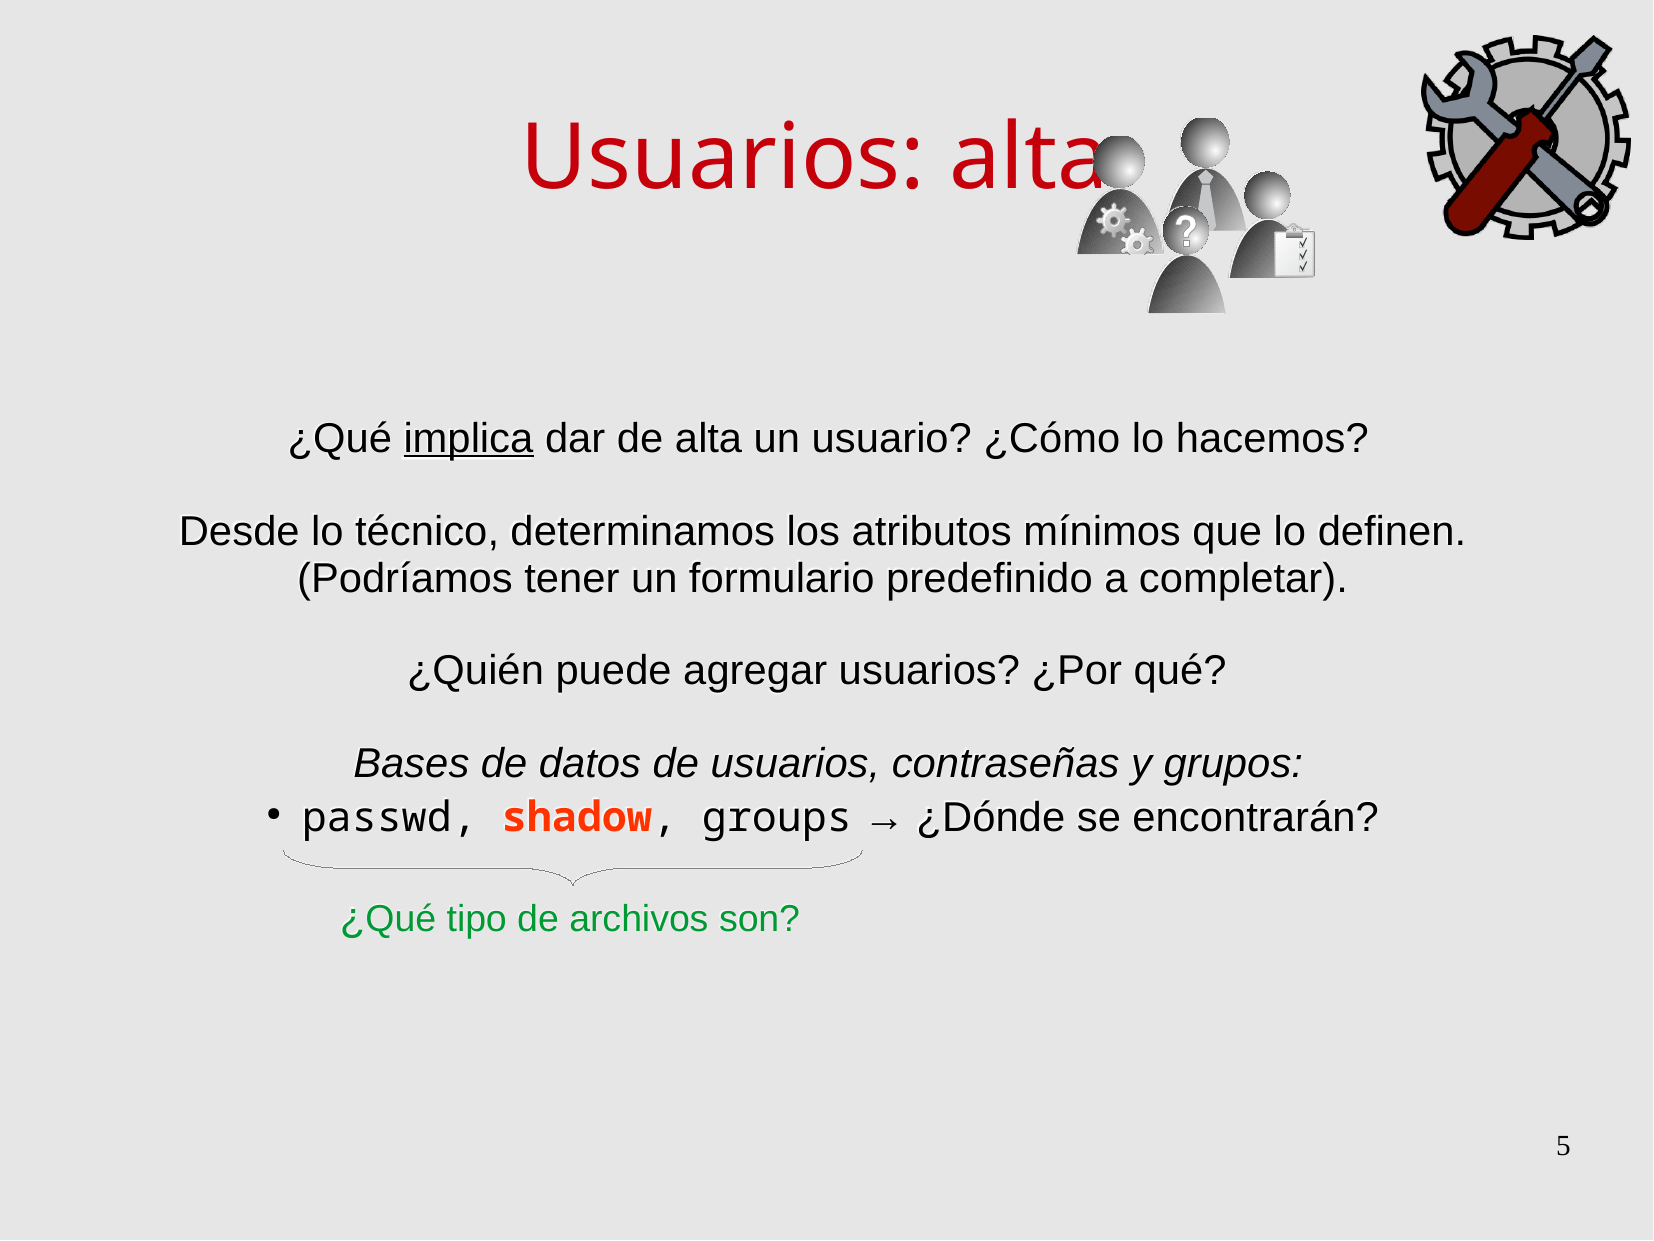

# Usuarios: alta
¿Qué implica dar de alta un usuario? ¿Cómo lo hacemos?
Desde lo técnico, determinamos los atributos mínimos que lo definen.
(Podríamos tener un formulario predefinido a completar).
¿Quién puede agregar usuarios? ¿Por qué?
Bases de datos de usuarios, contraseñas y grupos:
passwd, shadow, groups → ¿Dónde se encontrarán?
¿Qué tipo de archivos son?
5